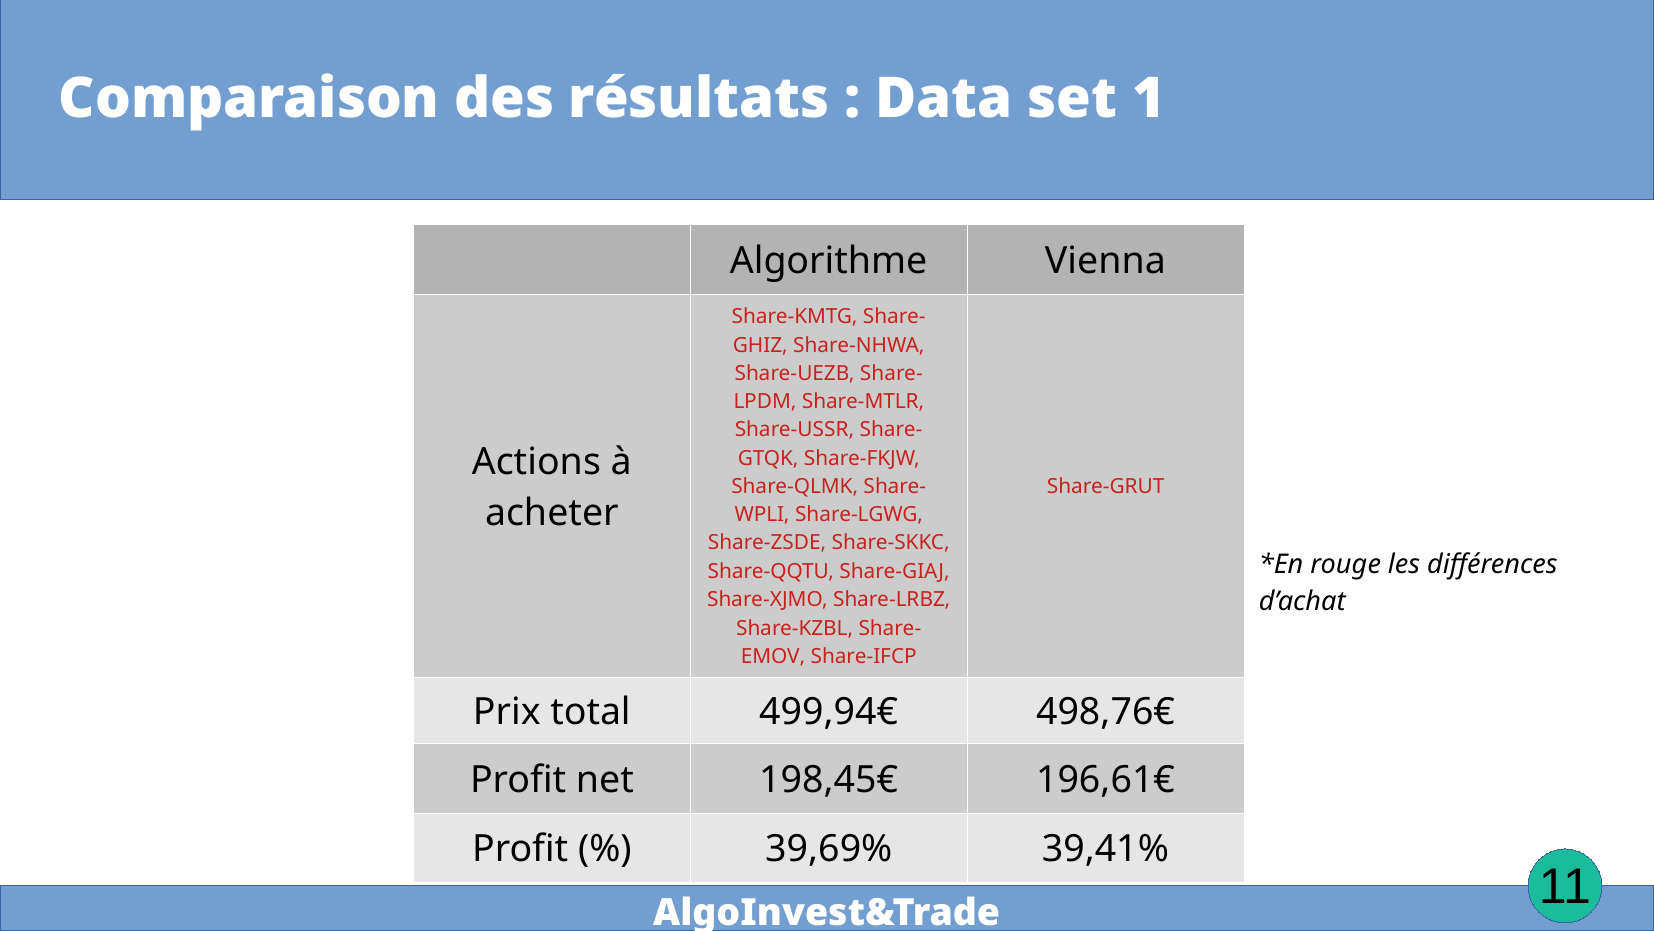

# Comparaison des résultats : Data set 1
| | Algorithme | Vienna |
| --- | --- | --- |
| Actions à acheter | Share-KMTG, Share-GHIZ, Share-NHWA, Share-UEZB, Share-LPDM, Share-MTLR, Share-USSR, Share-GTQK, Share-FKJW, Share-QLMK, Share-WPLI, Share-LGWG, Share-ZSDE, Share-SKKC, Share-QQTU, Share-GIAJ, Share-XJMO, Share-LRBZ, Share-KZBL, Share-EMOV, Share-IFCP | Share-GRUT |
| Prix total | 499,94€ | 498,76€ |
| Profit net | 198,45€ | 196,61€ |
| Profit (%) | 39,69% | 39,41% |
*En rouge les différences d’achat
AlgoInvest&Trade